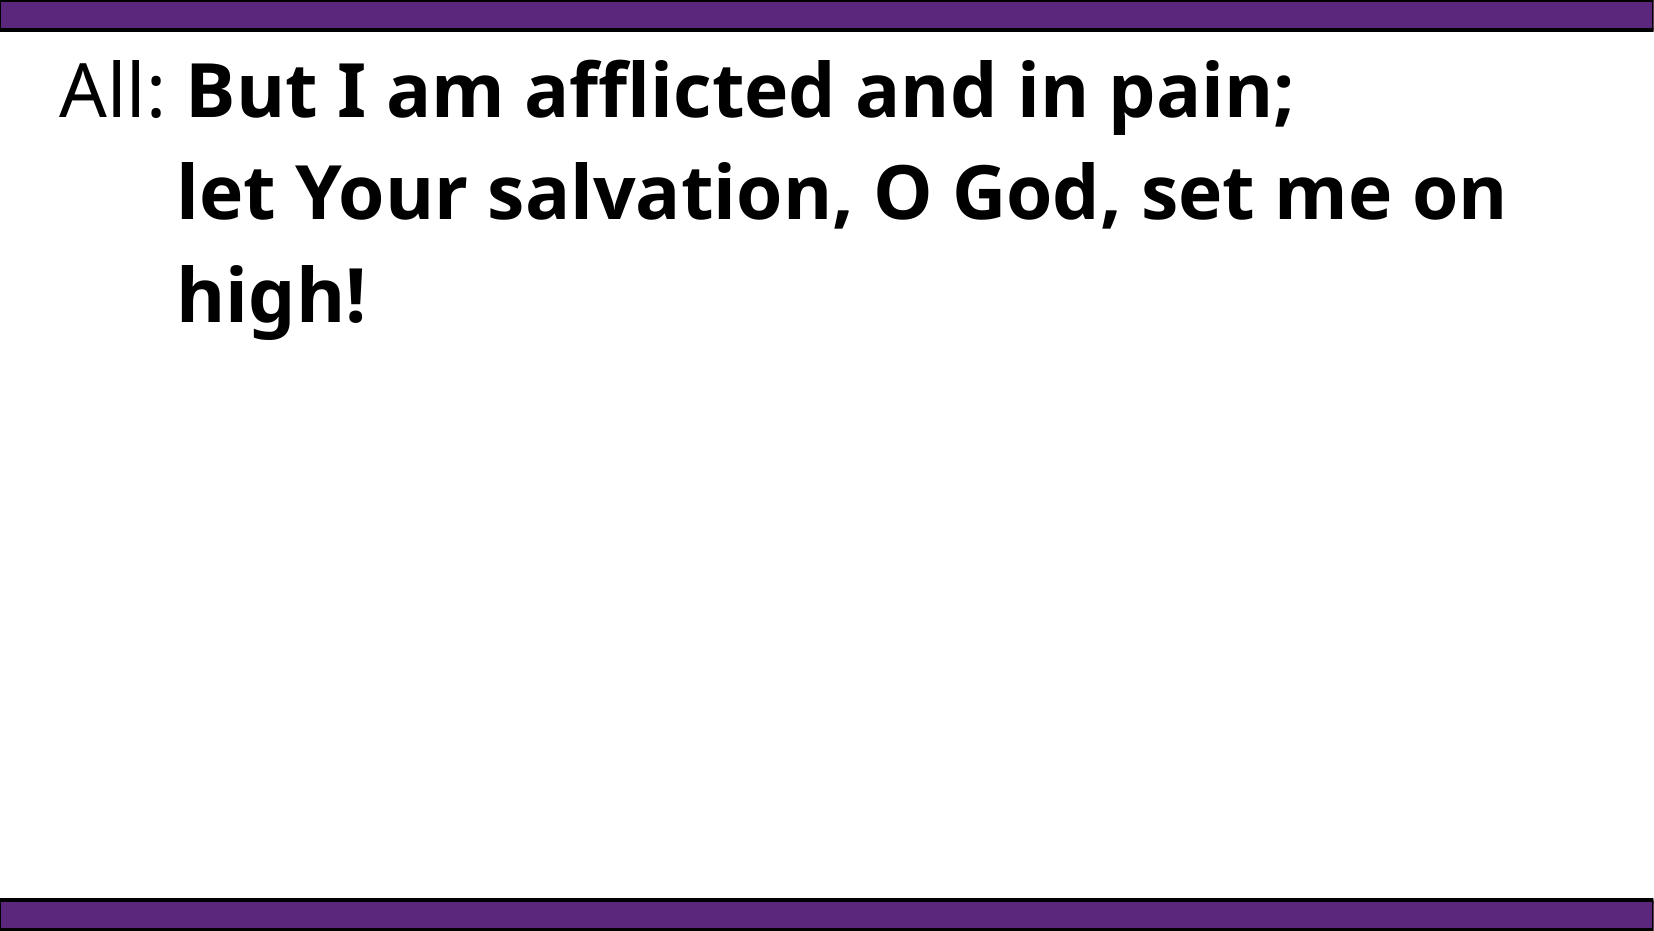

All: But I am afflicted and in pain;
 let Your salvation, O God, set me on
 high!